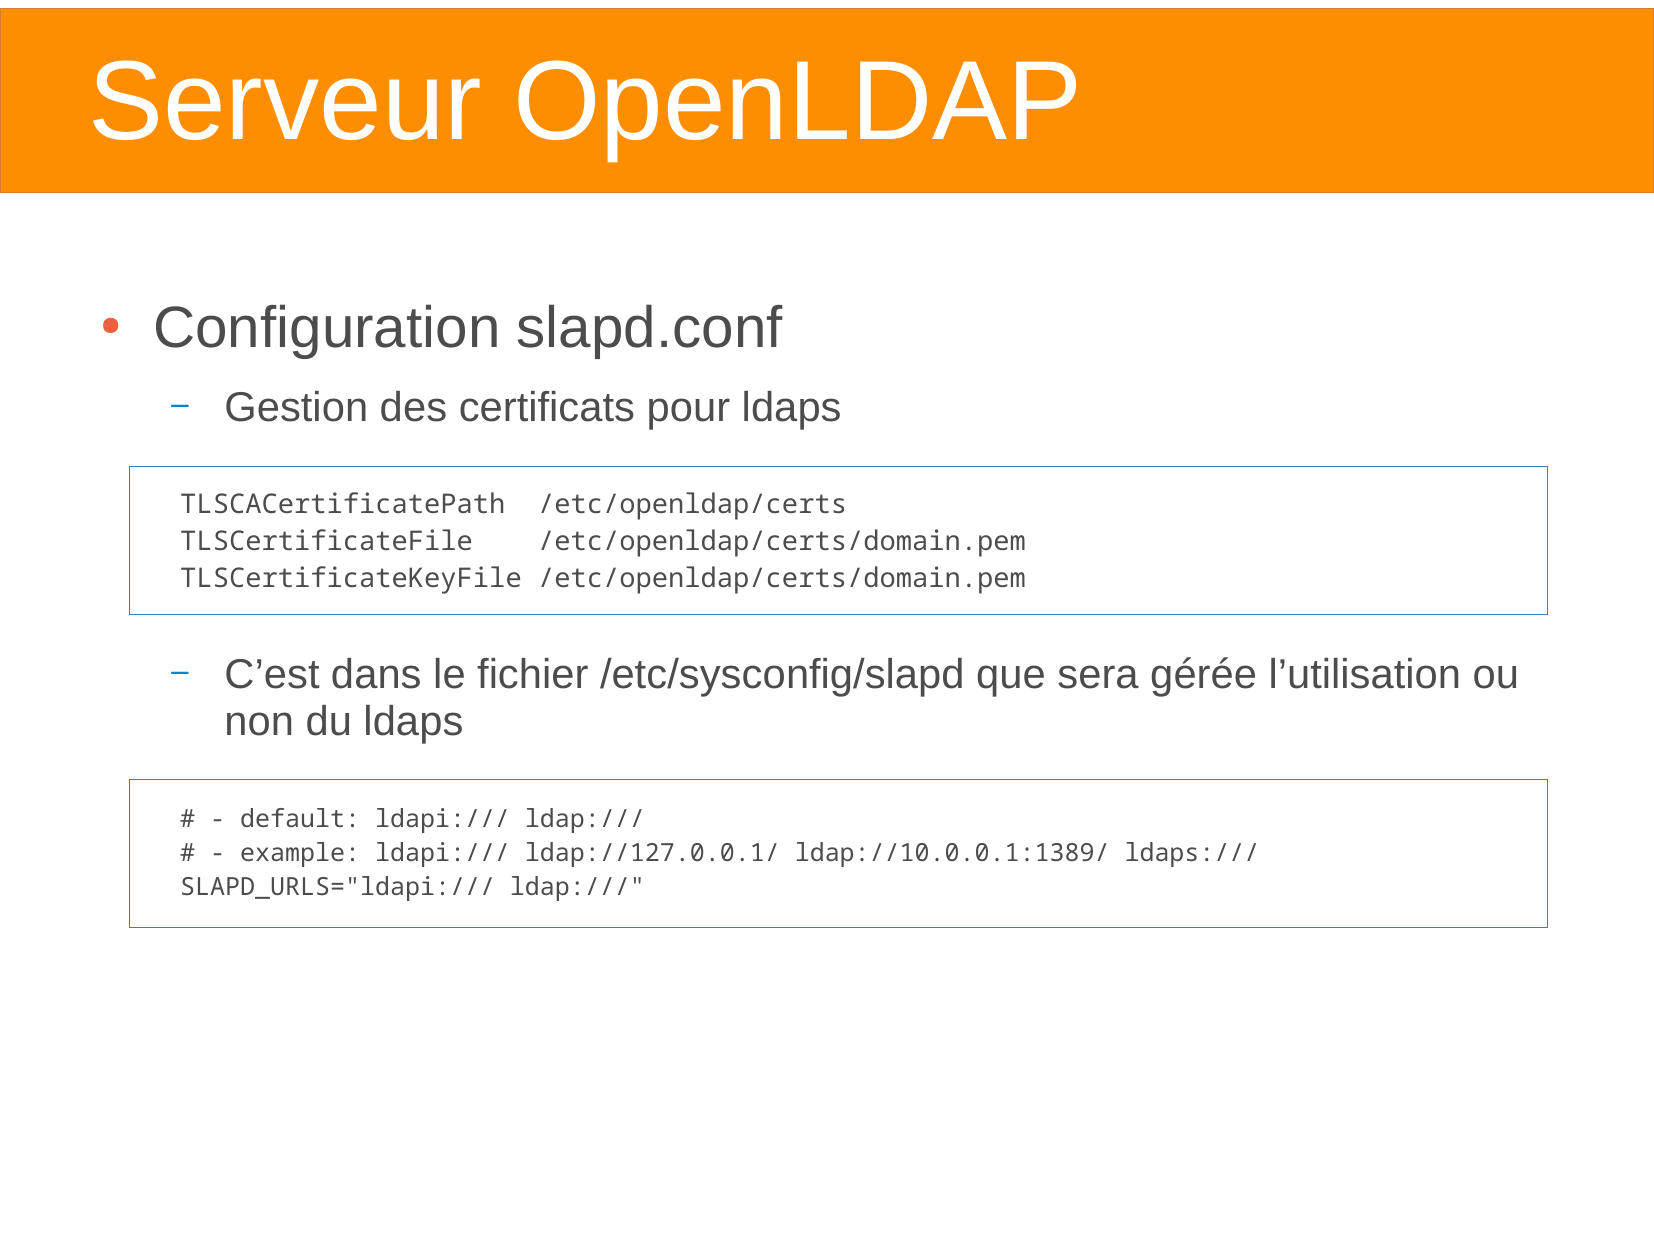

Serveur OpenLDAP
# Configuration slapd.conf
Gestion des certificats pour ldaps
C’est dans le fichier /etc/sysconfig/slapd que sera gérée l’utilisation ou non du ldaps
TLSCACertificatePath /etc/openldap/certs
TLSCertificateFile /etc/openldap/certs/domain.pem
TLSCertificateKeyFile /etc/openldap/certs/domain.pem
# - default: ldapi:/// ldap:///
# - example: ldapi:/// ldap://127.0.0.1/ ldap://10.0.0.1:1389/ ldaps:///
SLAPD_URLS="ldapi:/// ldap:///"